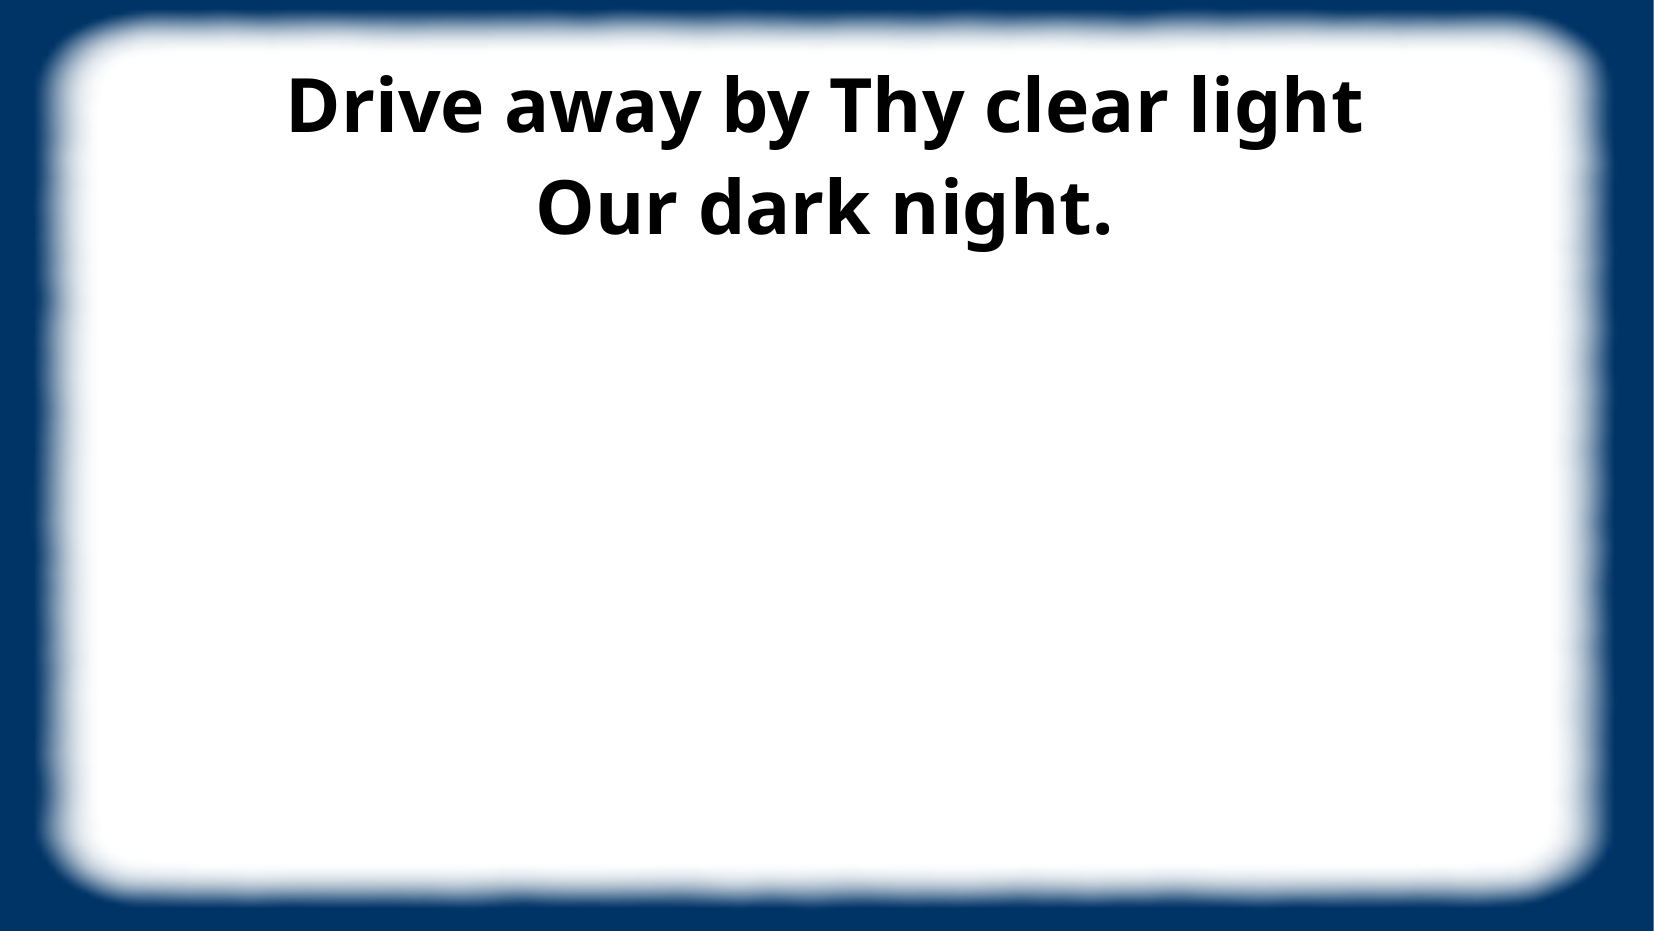

Drive away by Thy clear light
Our dark night.